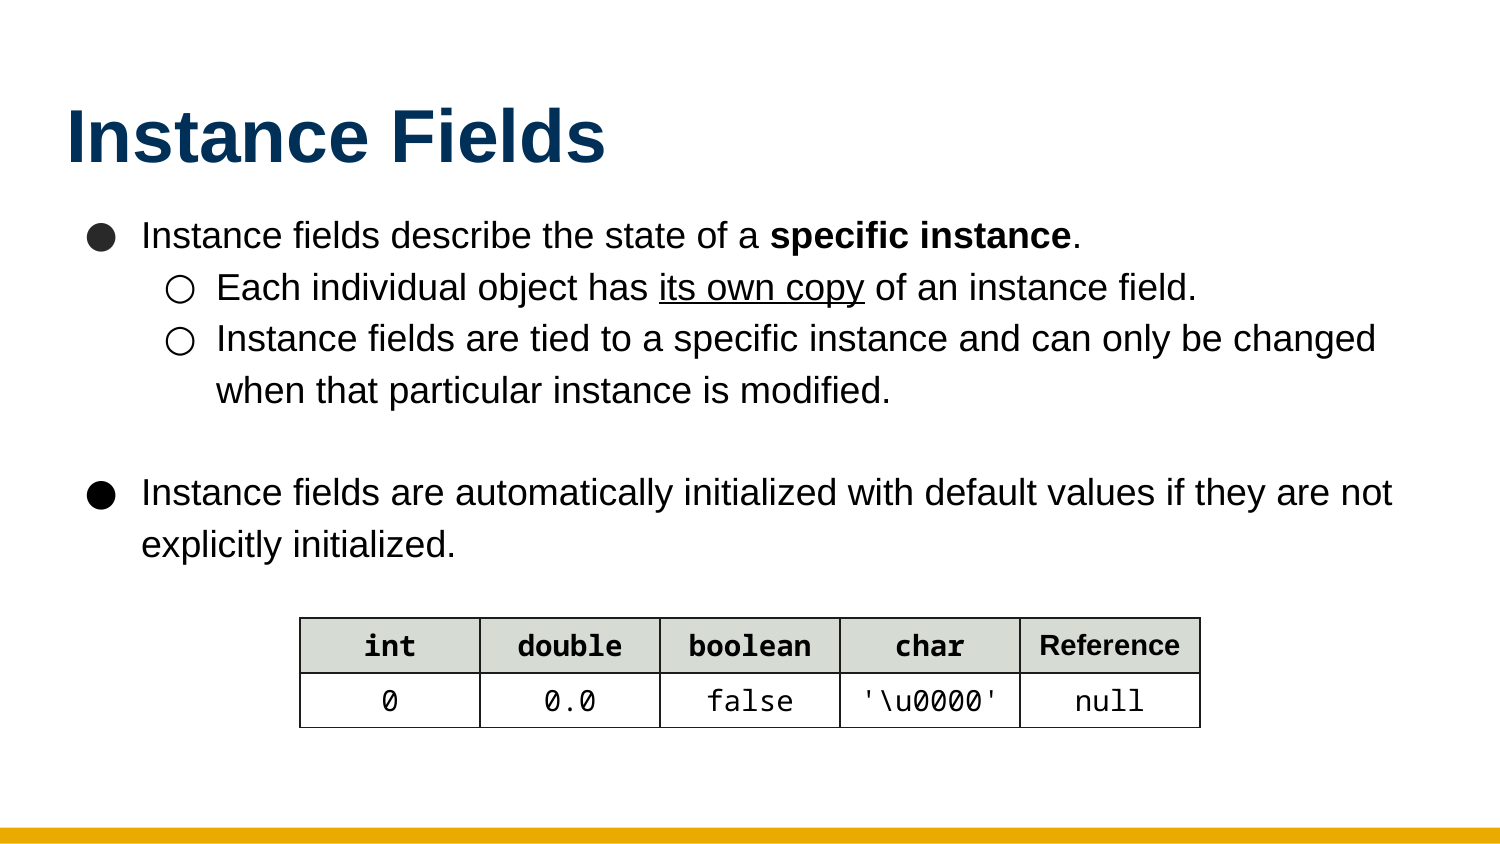

# Instance Fields
Instance fields describe the state of a specific instance.
Each individual object has its own copy of an instance field.
Instance fields are tied to a specific instance and can only be changed when that particular instance is modified.
Instance fields are automatically initialized with default values if they are not explicitly initialized.
| int | double | boolean | char | Reference |
| --- | --- | --- | --- | --- |
| 0 | 0.0 | false | '\u0000' | null |